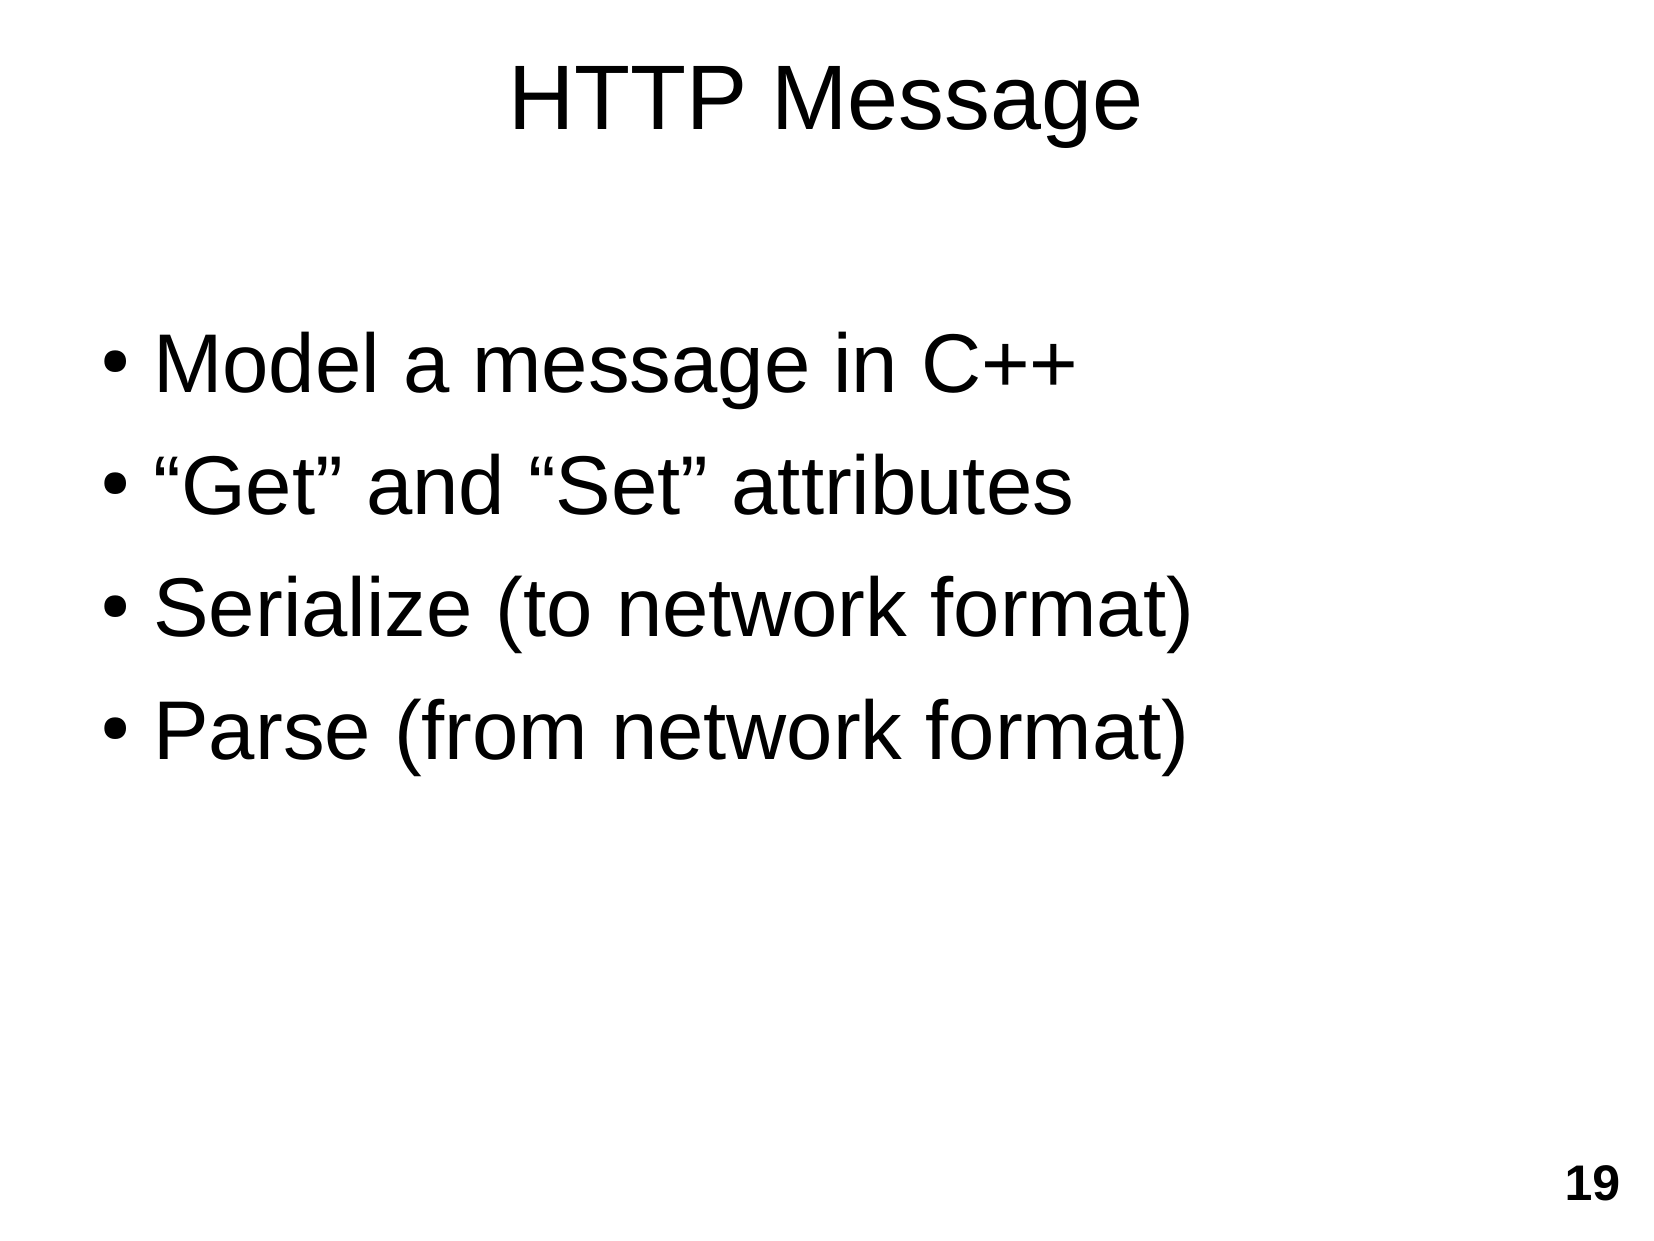

# HTTP Message
Model a message in C++
“Get” and “Set” attributes
Serialize (to network format)
Parse (from network format)
19